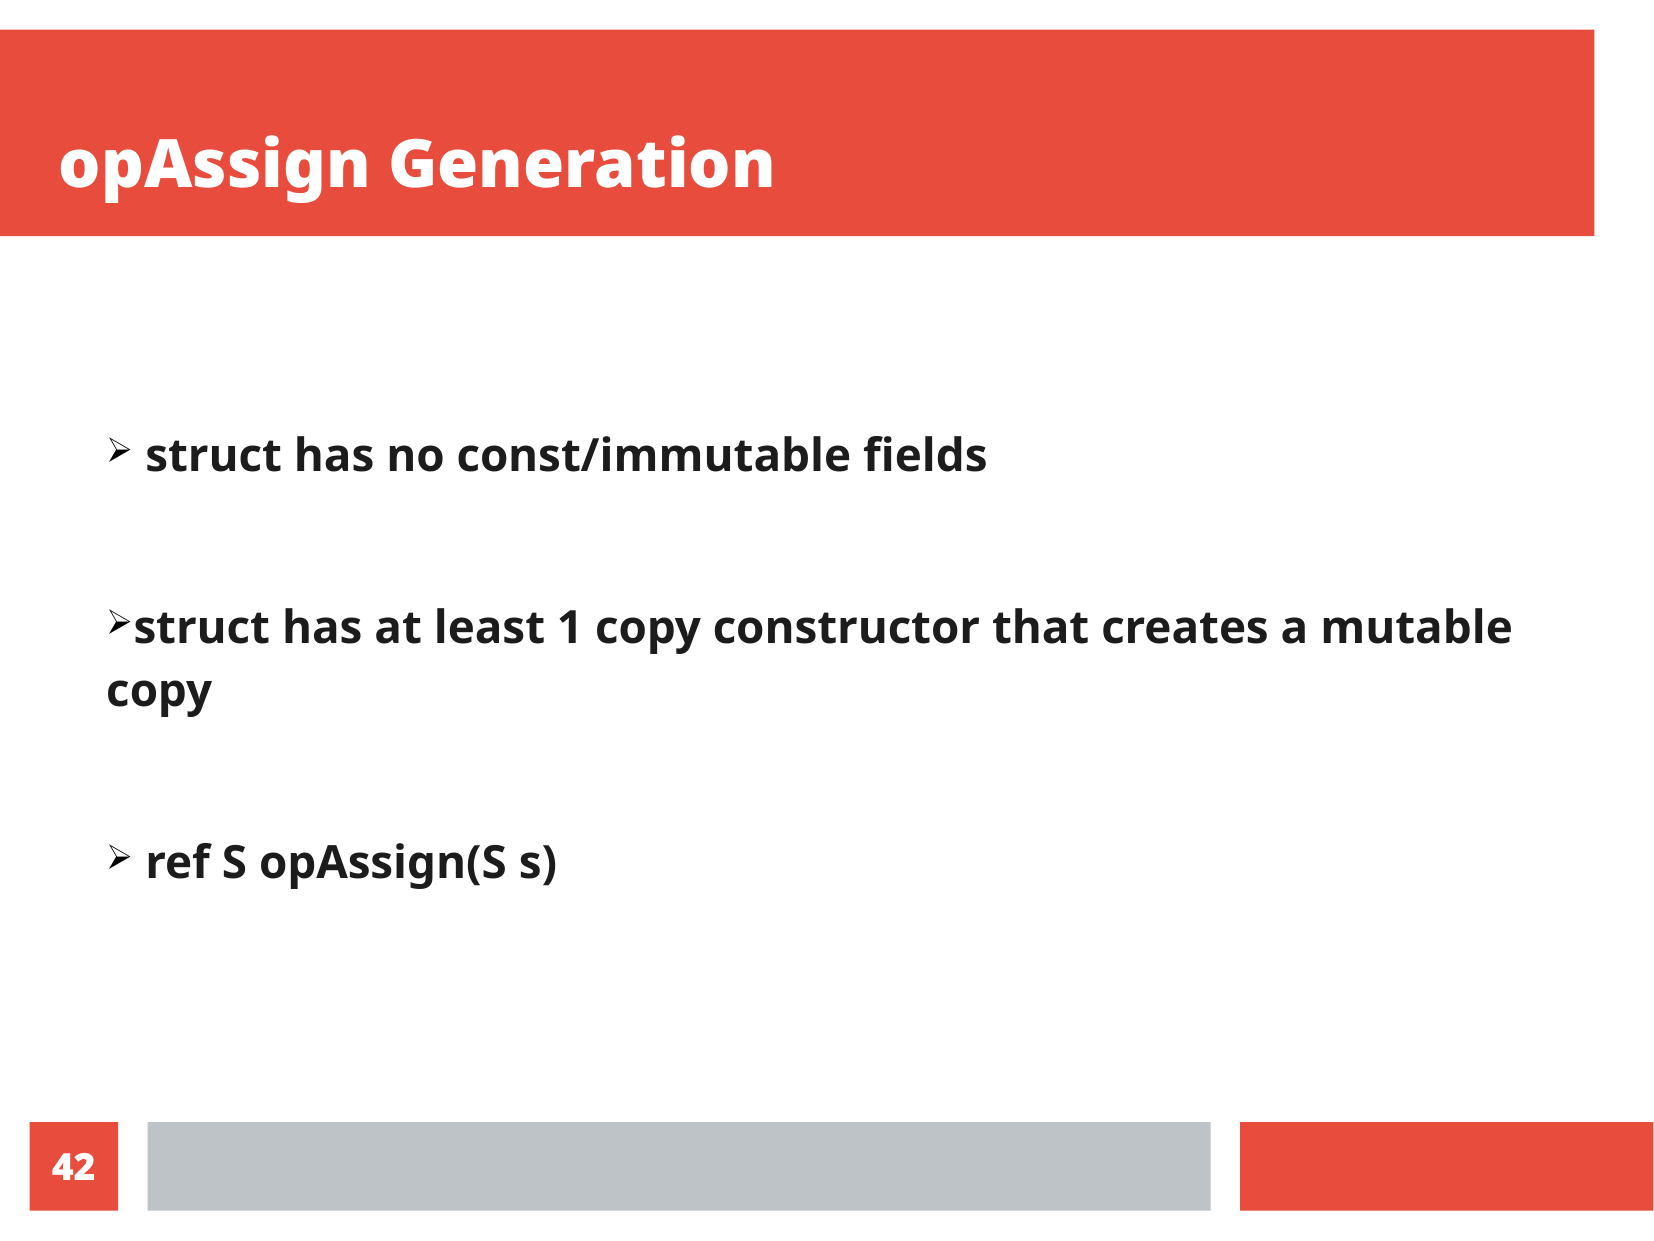

# opAssign Generation
 struct has no const/immutable fields
struct has at least 1 copy constructor that creates a mutable copy
 ref S opAssign(S s)
42